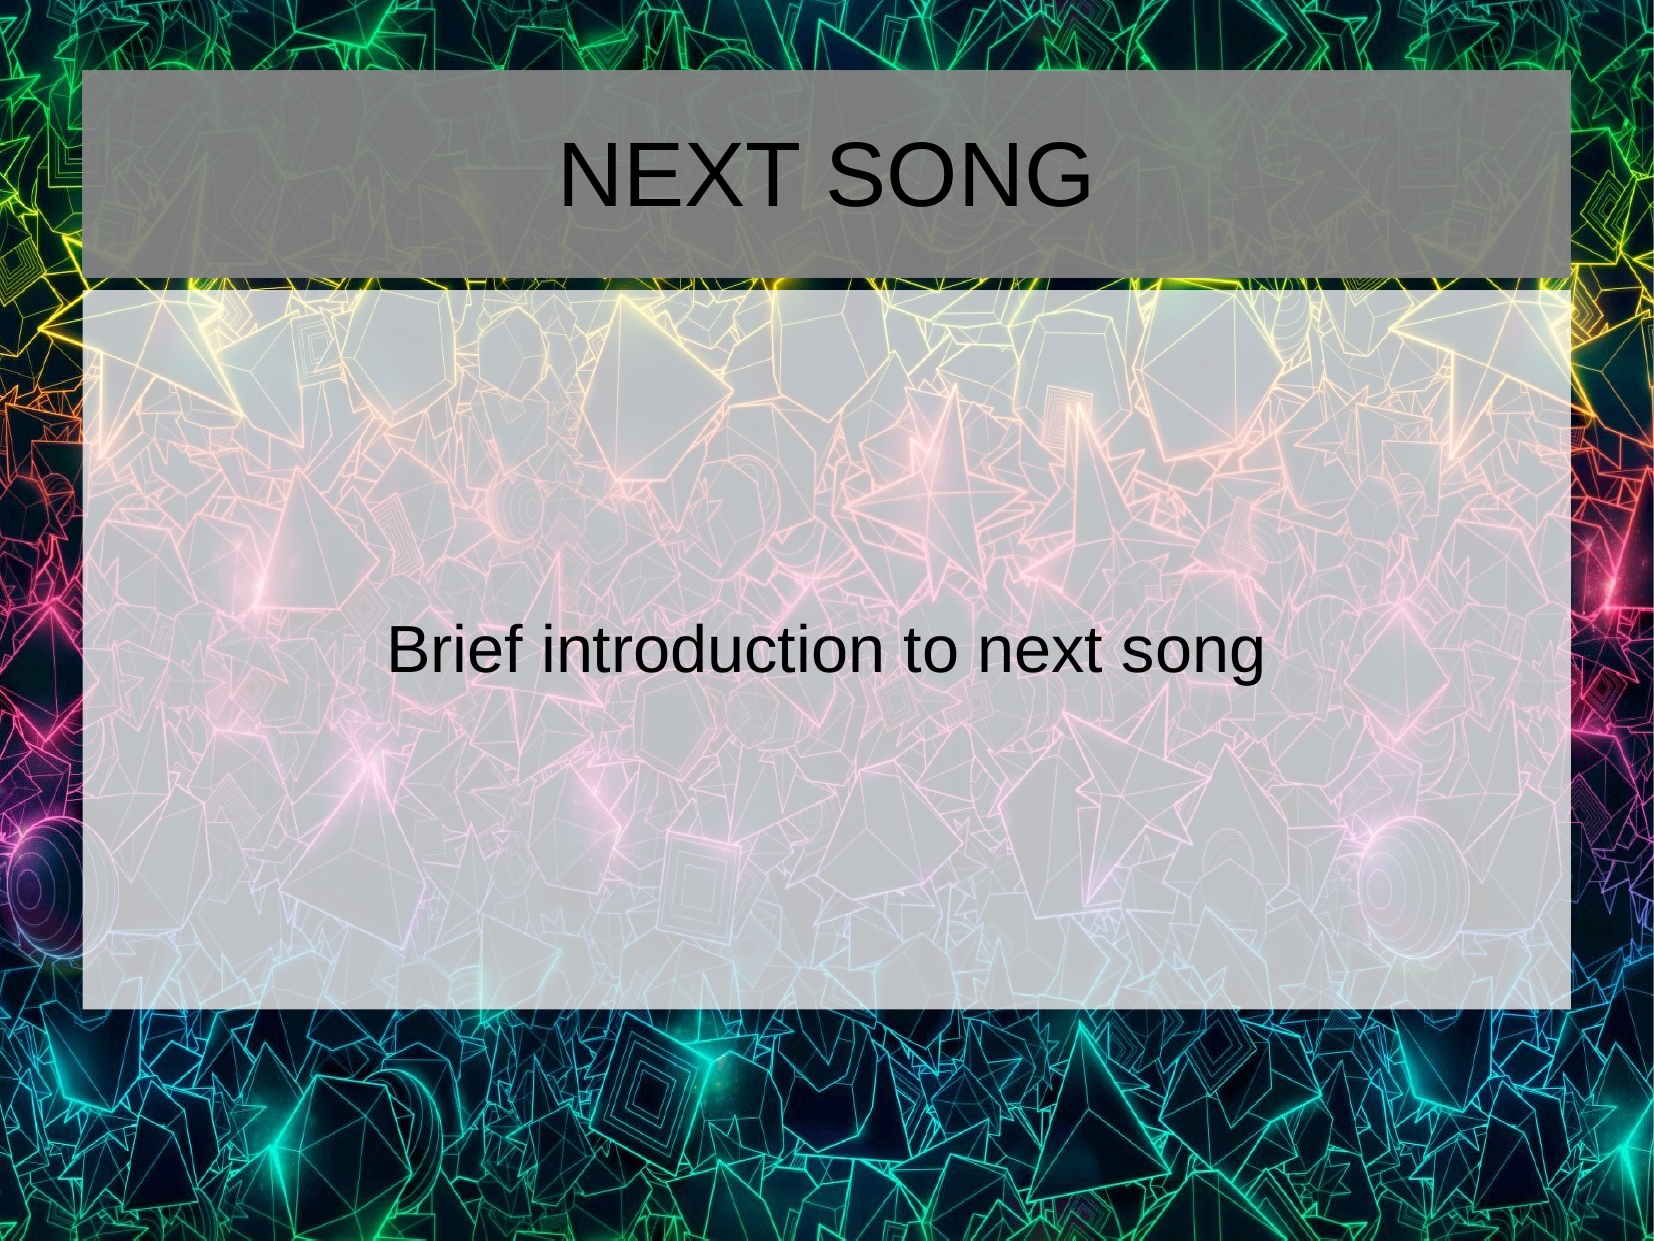

# NEXT SONG
Brief introduction to next song